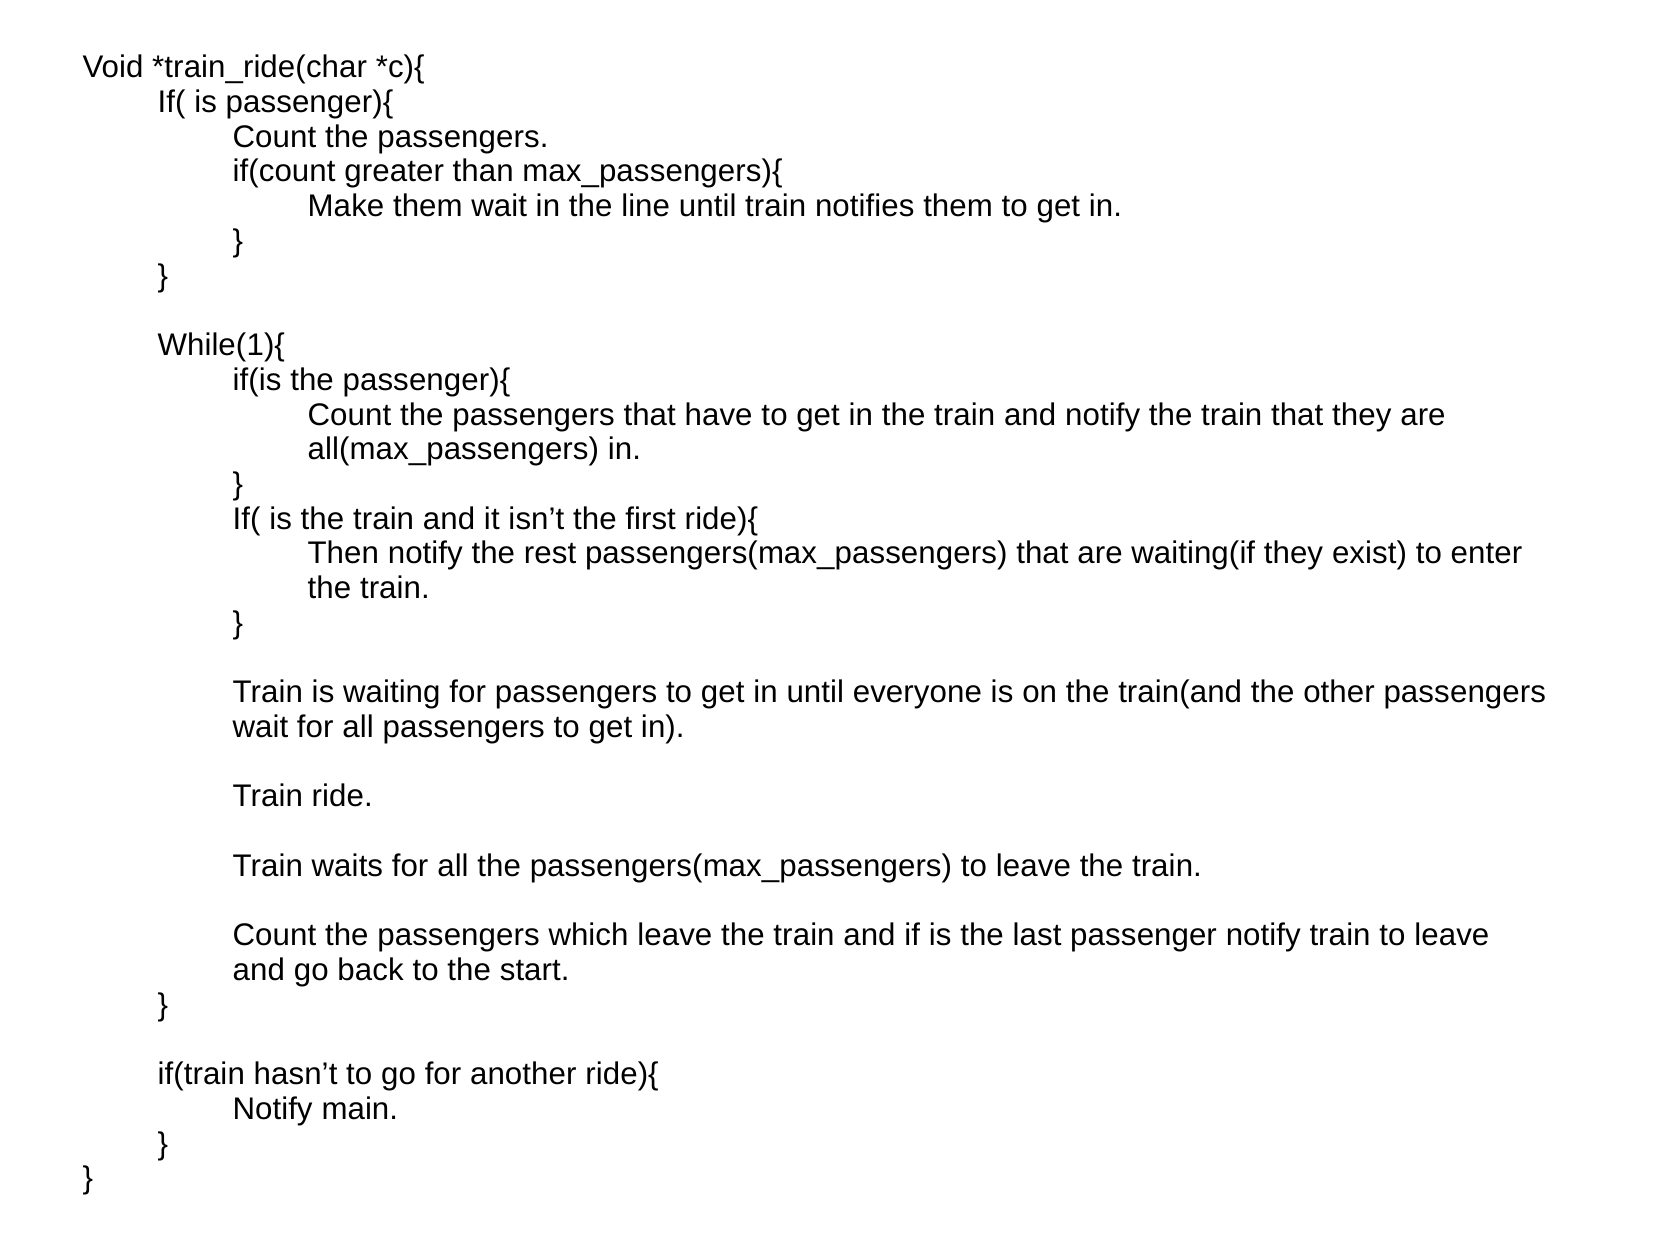

# Void *train_ride(char *c){
	If( is passenger){
		Count the passengers.
		if(count greater than max_passengers){
			Make them wait in the line until train notifies them to get in.
		}
	}
	While(1){
		if(is the passenger){
			Count the passengers that have to get in the train and notify the train that they are 				all(max_passengers) in.
		}
		If( is the train and it isn’t the first ride){
			Then notify the rest passengers(max_passengers) that are waiting(if they exist) to enter 			the train.
		}
		Train is waiting for passengers to get in until everyone is on the train(and the other passengers 		wait for all passengers to get in).
		Train ride.
		Train waits for all the passengers(max_passengers) to leave the train.
		Count the passengers which leave the train and if is the last passenger notify train to leave 			and go back to the start.
	}
	if(train hasn’t to go for another ride){
		Notify main.
	}
}